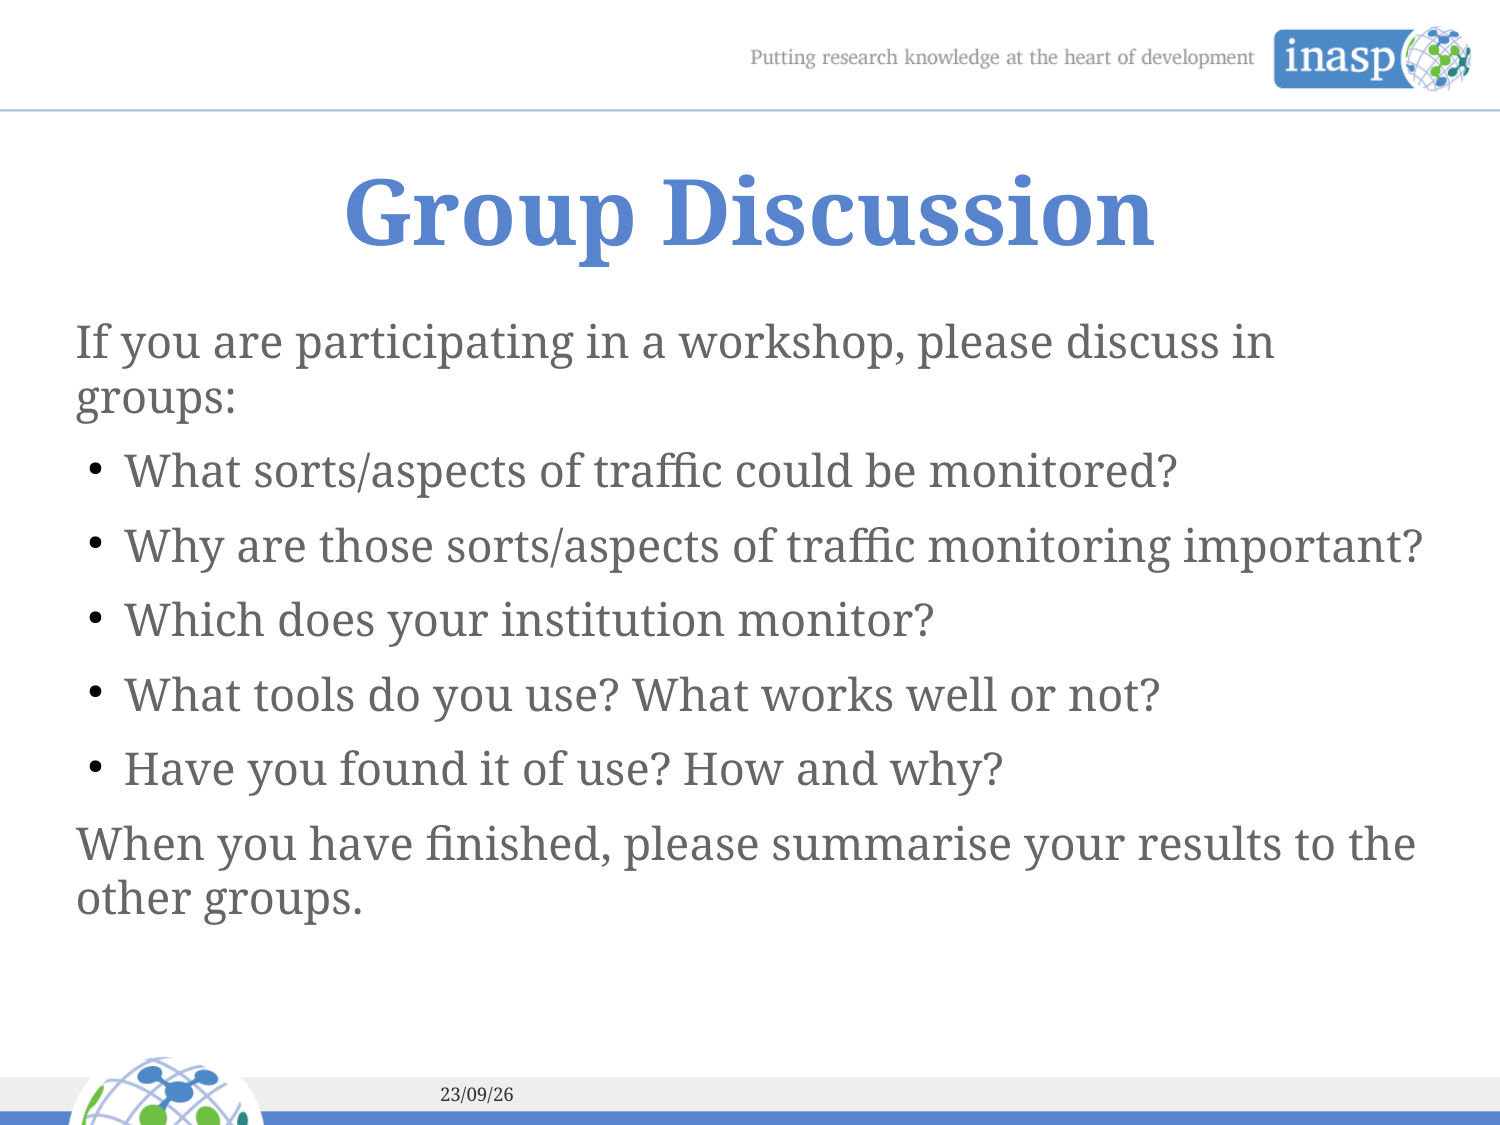

# Group Discussion
If you are participating in a workshop, please discuss in groups:
What sorts/aspects of traffic could be monitored?
Why are those sorts/aspects of traffic monitoring important?
Which does your institution monitor?
What tools do you use? What works well or not?
Have you found it of use? How and why?
When you have finished, please summarise your results to the other groups.